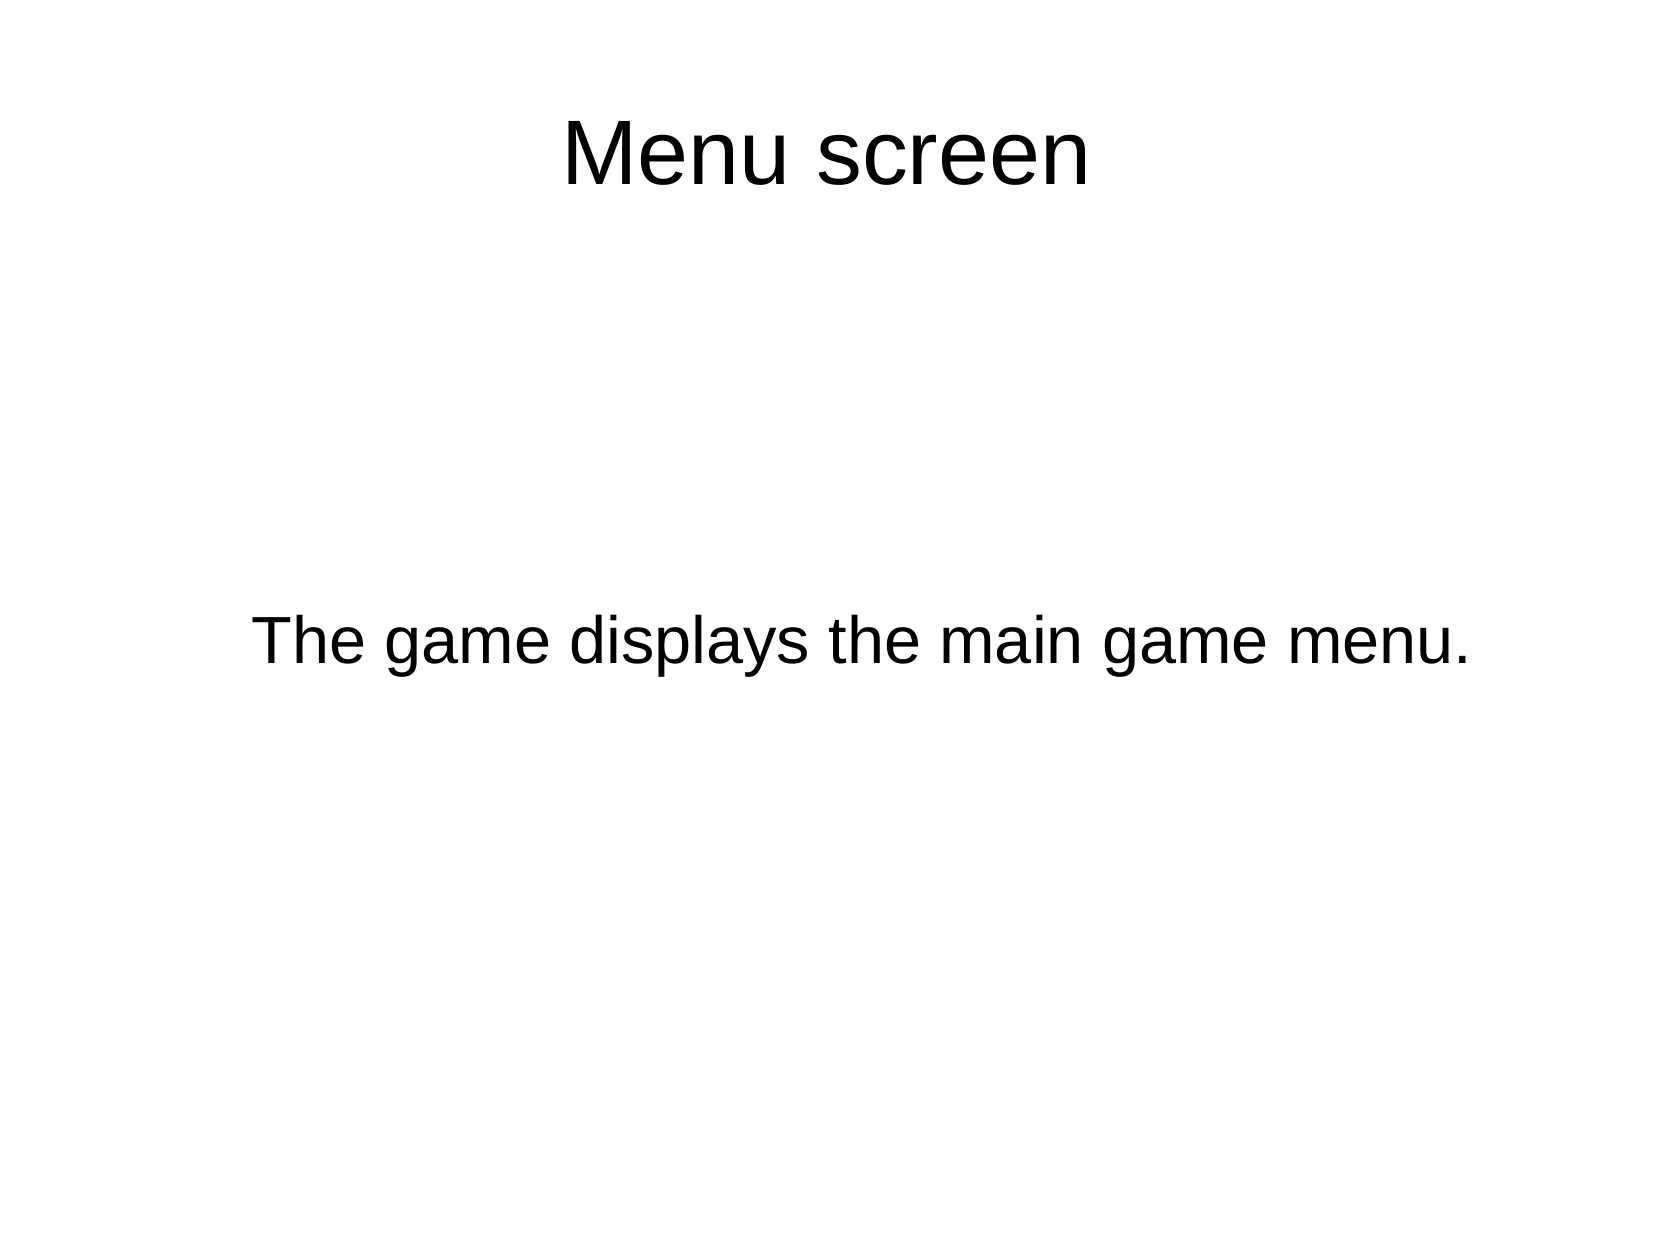

# Menu screen
The game displays the main game menu.